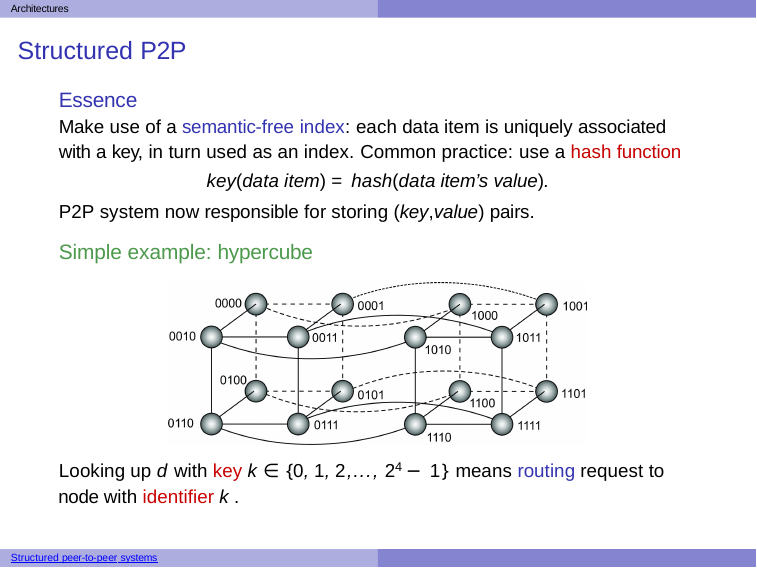

Architectures
# Structured P2P
Essence
Make use of a semantic-free index: each data item is uniquely associated with a key, in turn used as an index. Common practice: use a hash function
key(data item) = hash(data item’s value).
P2P system now responsible for storing (key,value) pairs.
Simple example: hypercube
Looking up d with key k ∈ {0, 1, 2,..., 24 − 1} means routing request to node with identifier k .
Structured peer-to-peer systems